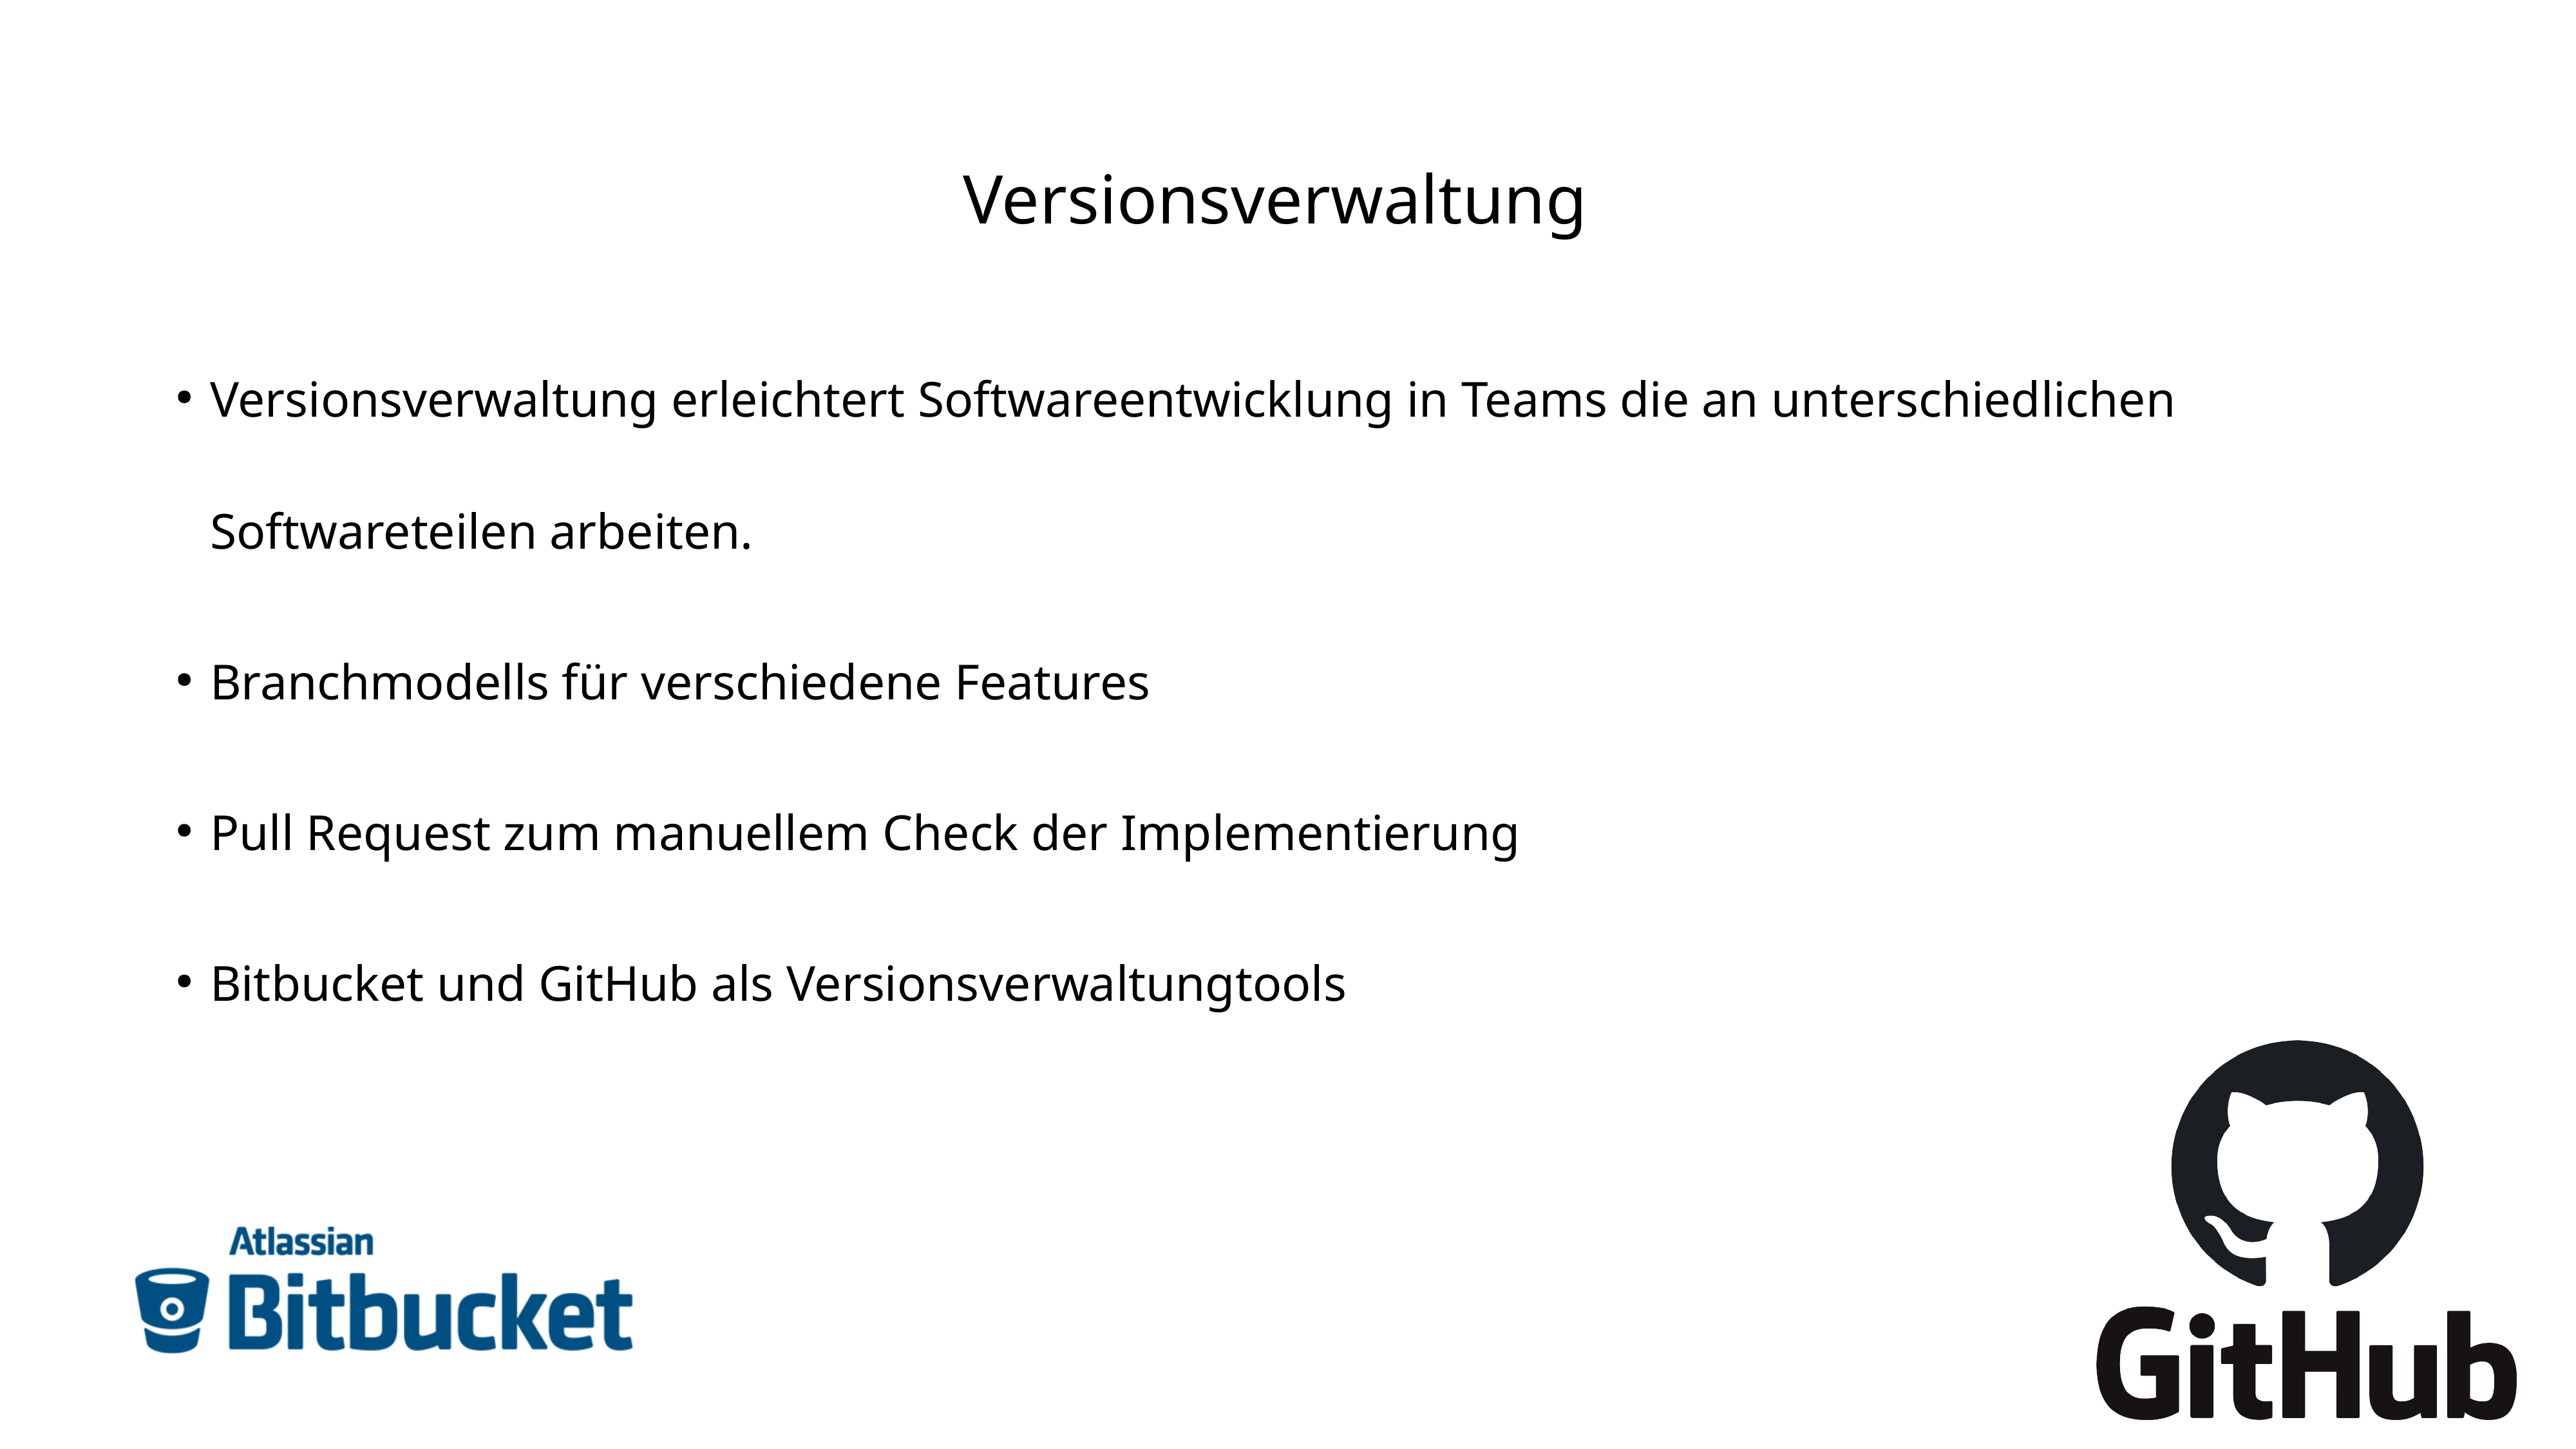

# Versionsverwaltung
Versionsverwaltung erleichtert Softwareentwicklung in Teams die an unterschiedlichen Softwareteilen arbeiten.
Branchmodells für verschiedene Features
Pull Request zum manuellem Check der Implementierung
Bitbucket und GitHub als Versionsverwaltungtools